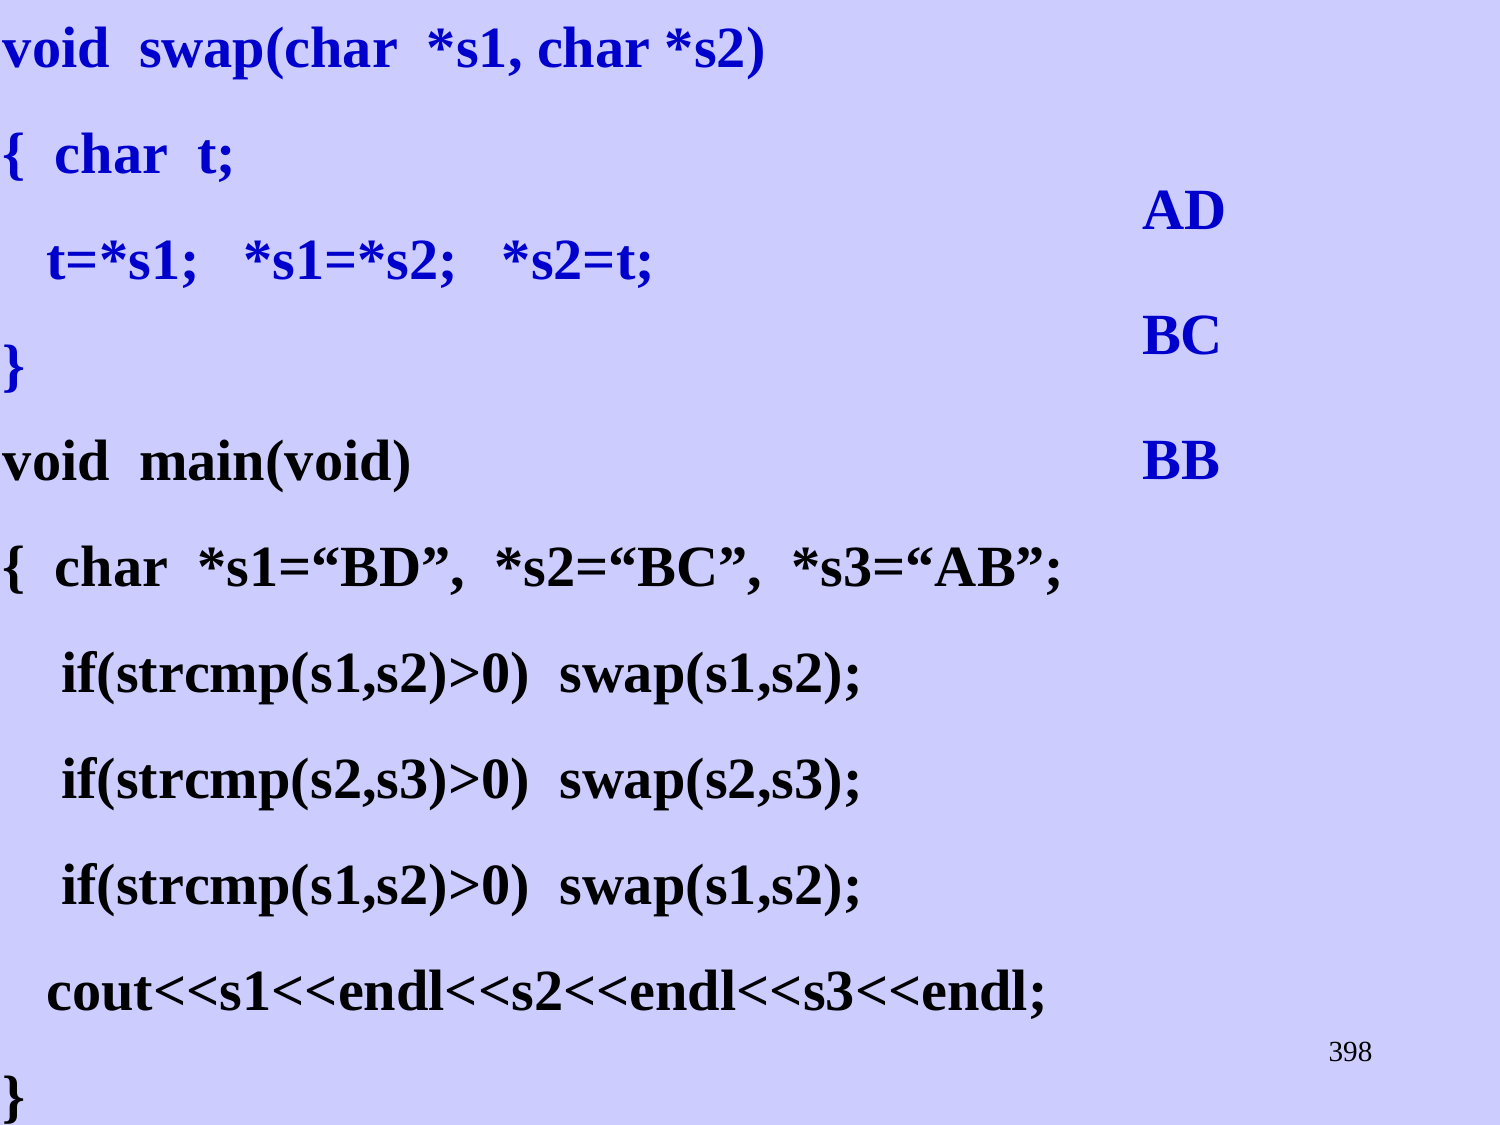

void swap(char *s1, char *s2)
{ char t;
 t=*s1; *s1=*s2; *s2=t;
}
 AD
BC
 BB
void main(void)
{ char *s1=“BD”, *s2=“BC”, *s3=“AB”;
 if(strcmp(s1,s2)>0) swap(s1,s2);
 if(strcmp(s2,s3)>0) swap(s2,s3);
 if(strcmp(s1,s2)>0) swap(s1,s2);
 cout<<s1<<endl<<s2<<endl<<s3<<endl;
}